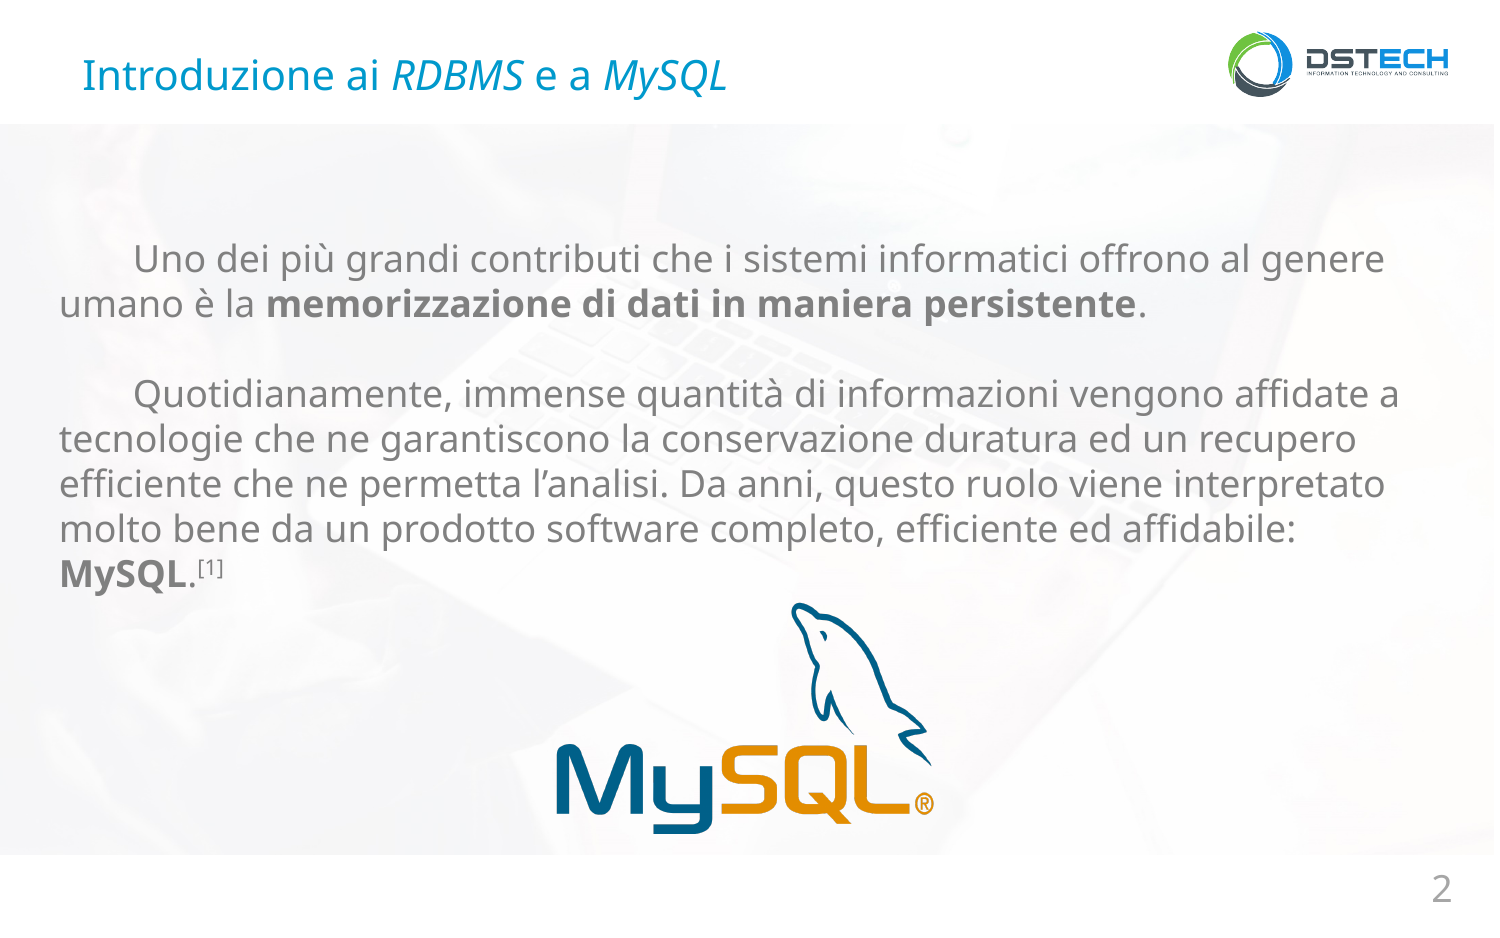

Introduzione ai RDBMS e a MySQL
	Uno dei più grandi contributi che i sistemi informatici offrono al genere umano è la memorizzazione di dati in maniera persistente.
	Quotidianamente, immense quantità di informazioni vengono affidate a tecnologie che ne garantiscono la conservazione duratura ed un recupero efficiente che ne permetta l’analisi. Da anni, questo ruolo viene interpretato molto bene da un prodotto software completo, efficiente ed affidabile: MySQL.[1]
2